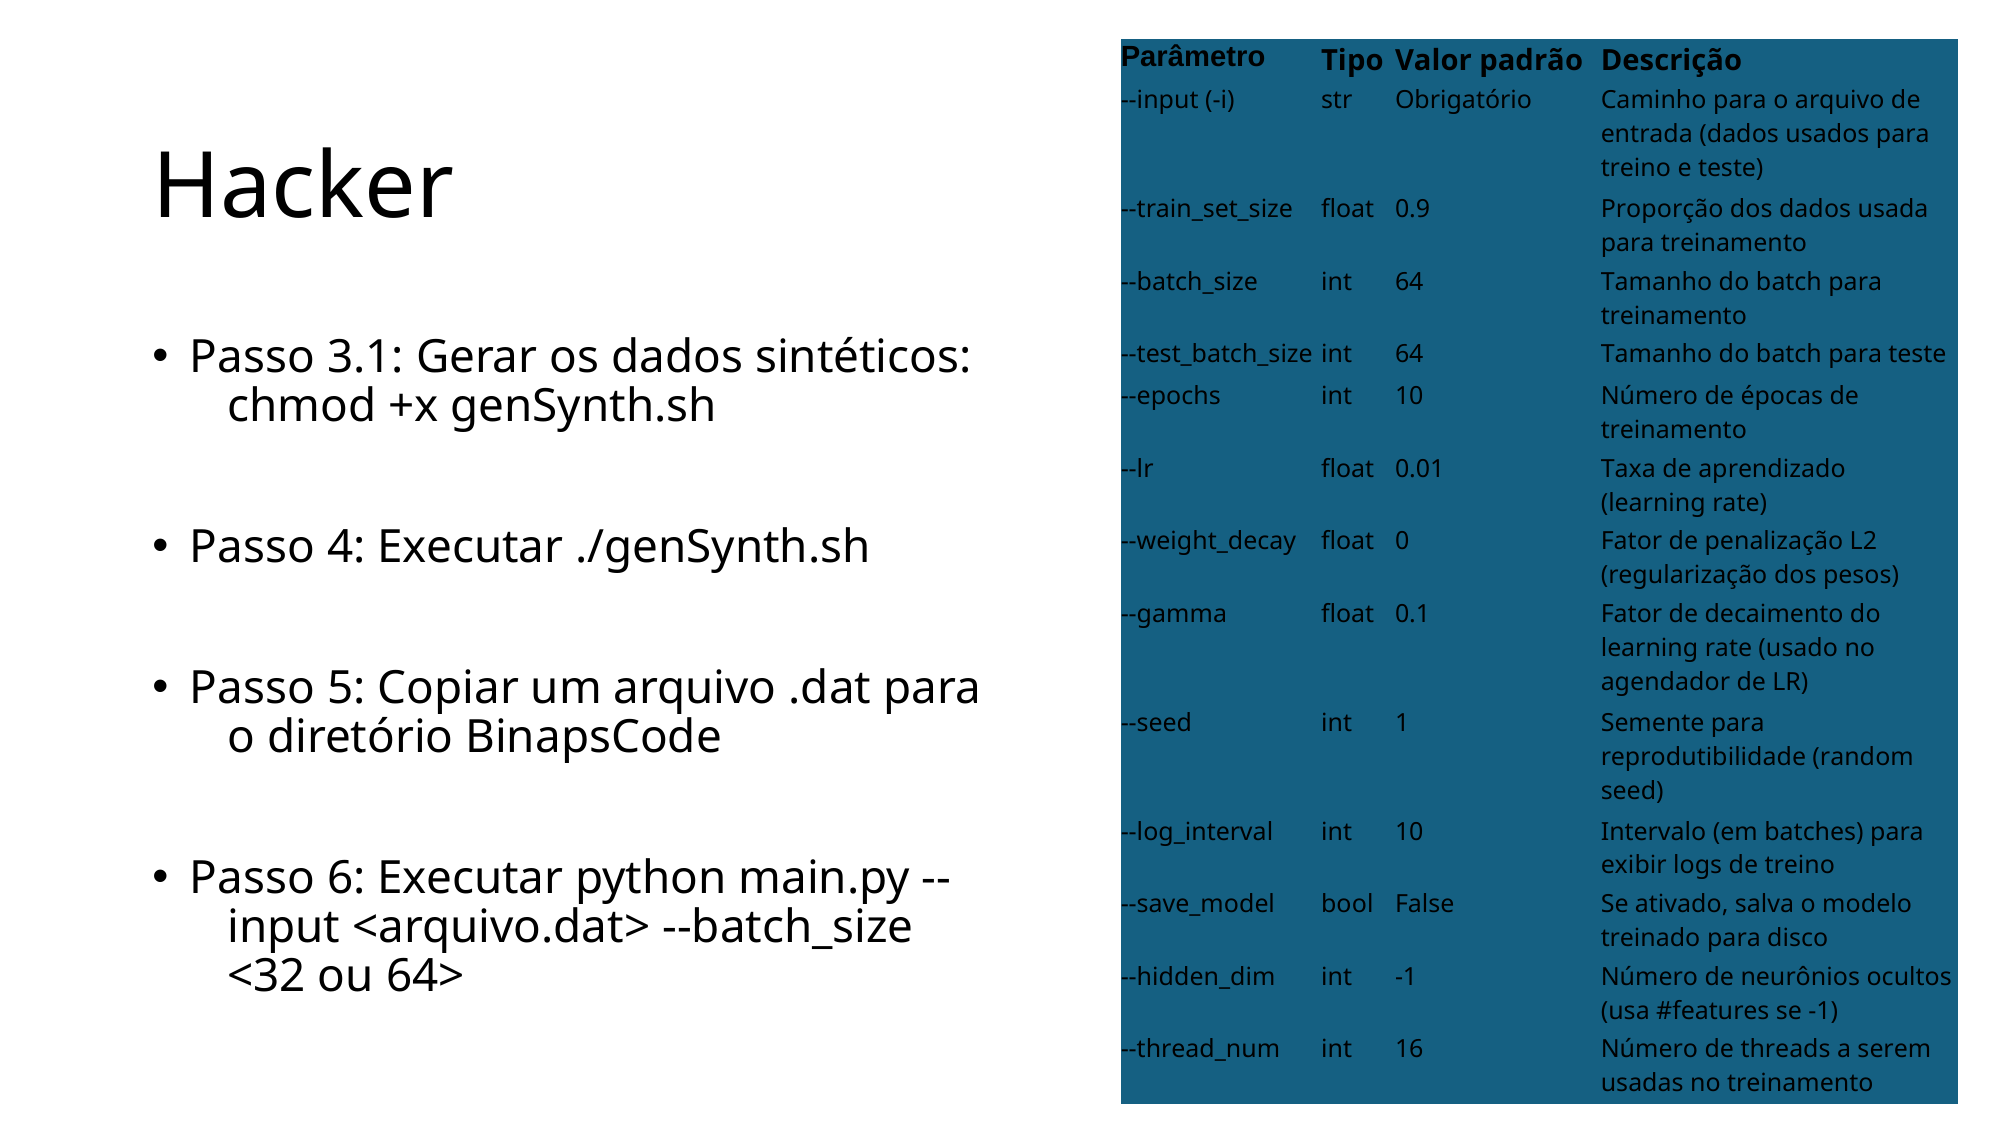

| Parâmetro | Tipo | Valor padrão | Descrição |
| --- | --- | --- | --- |
| --input (-i) | str | Obrigatório | Caminho para o arquivo de entrada (dados usados para treino e teste) |
| --train\_set\_size | float | 0.9 | Proporção dos dados usada para treinamento |
| --batch\_size | int | 64 | Tamanho do batch para treinamento |
| --test\_batch\_size | int | 64 | Tamanho do batch para teste |
| --epochs | int | 10 | Número de épocas de treinamento |
| --lr | float | 0.01 | Taxa de aprendizado (learning rate) |
| --weight\_decay | float | 0 | Fator de penalização L2 (regularização dos pesos) |
| --gamma | float | 0.1 | Fator de decaimento do learning rate (usado no agendador de LR) |
| --seed | int | 1 | Semente para reprodutibilidade (random seed) |
| --log\_interval | int | 10 | Intervalo (em batches) para exibir logs de treino |
| --save\_model | bool | False | Se ativado, salva o modelo treinado para disco |
| --hidden\_dim | int | -1 | Número de neurônios ocultos (usa #features se -1) |
| --thread\_num | int | 16 | Número de threads a serem usadas no treinamento |
# Hacker
Passo 3.1: Gerar os dados sintéticos: chmod +x genSynth.sh
Passo 4: Executar ./genSynth.sh
Passo 5: Copiar um arquivo .dat para o diretório BinapsCode
Passo 6: Executar python main.py --input <arquivo.dat> --batch_size <32 ou 64>